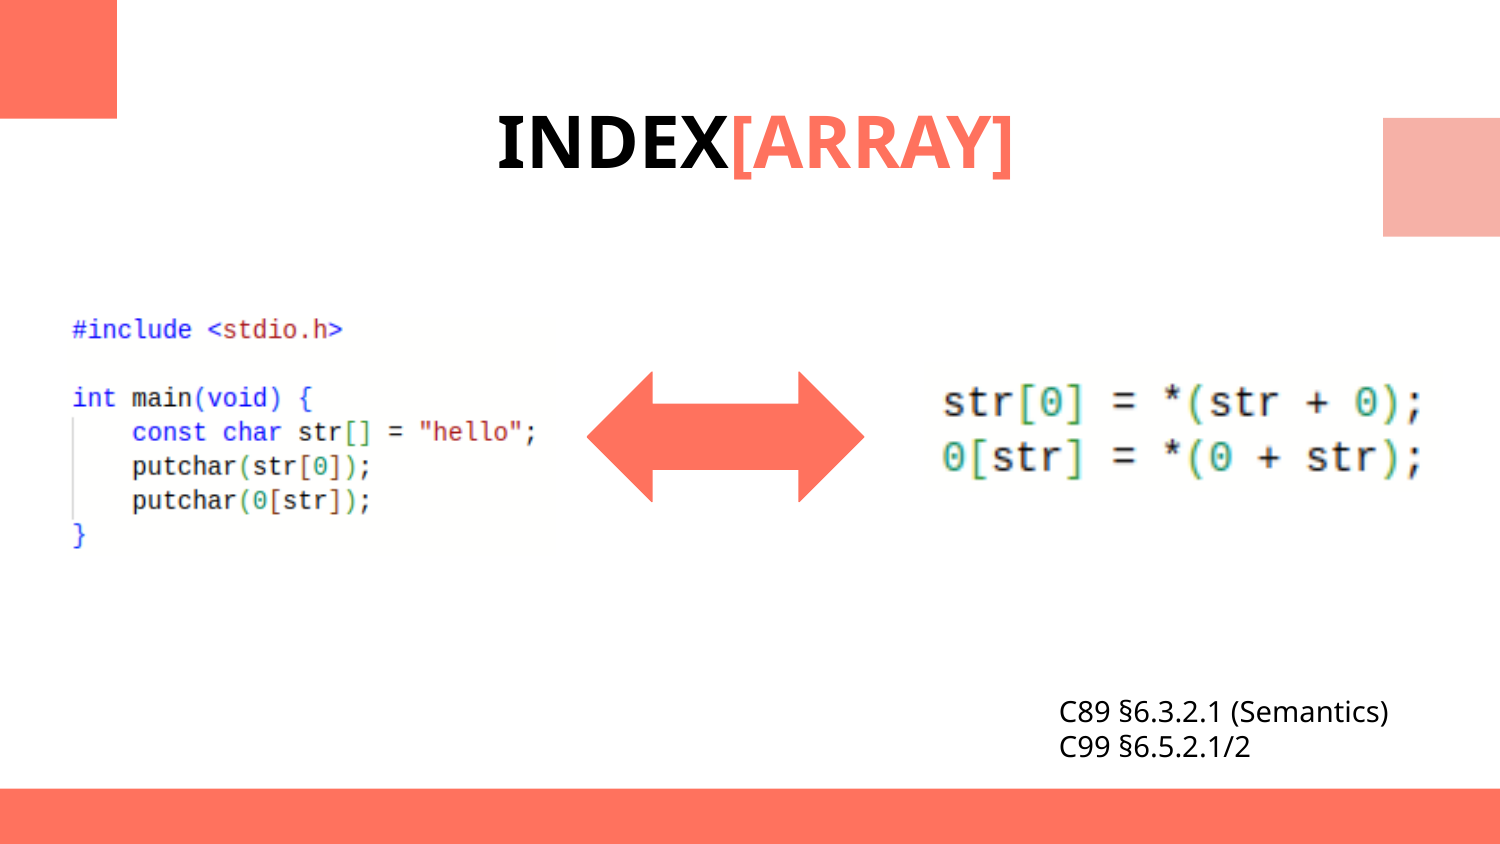

# INDEX[ARRAY]
C89 §6.3.2.1 (Semantics)
C99 §6.5.2.1/2